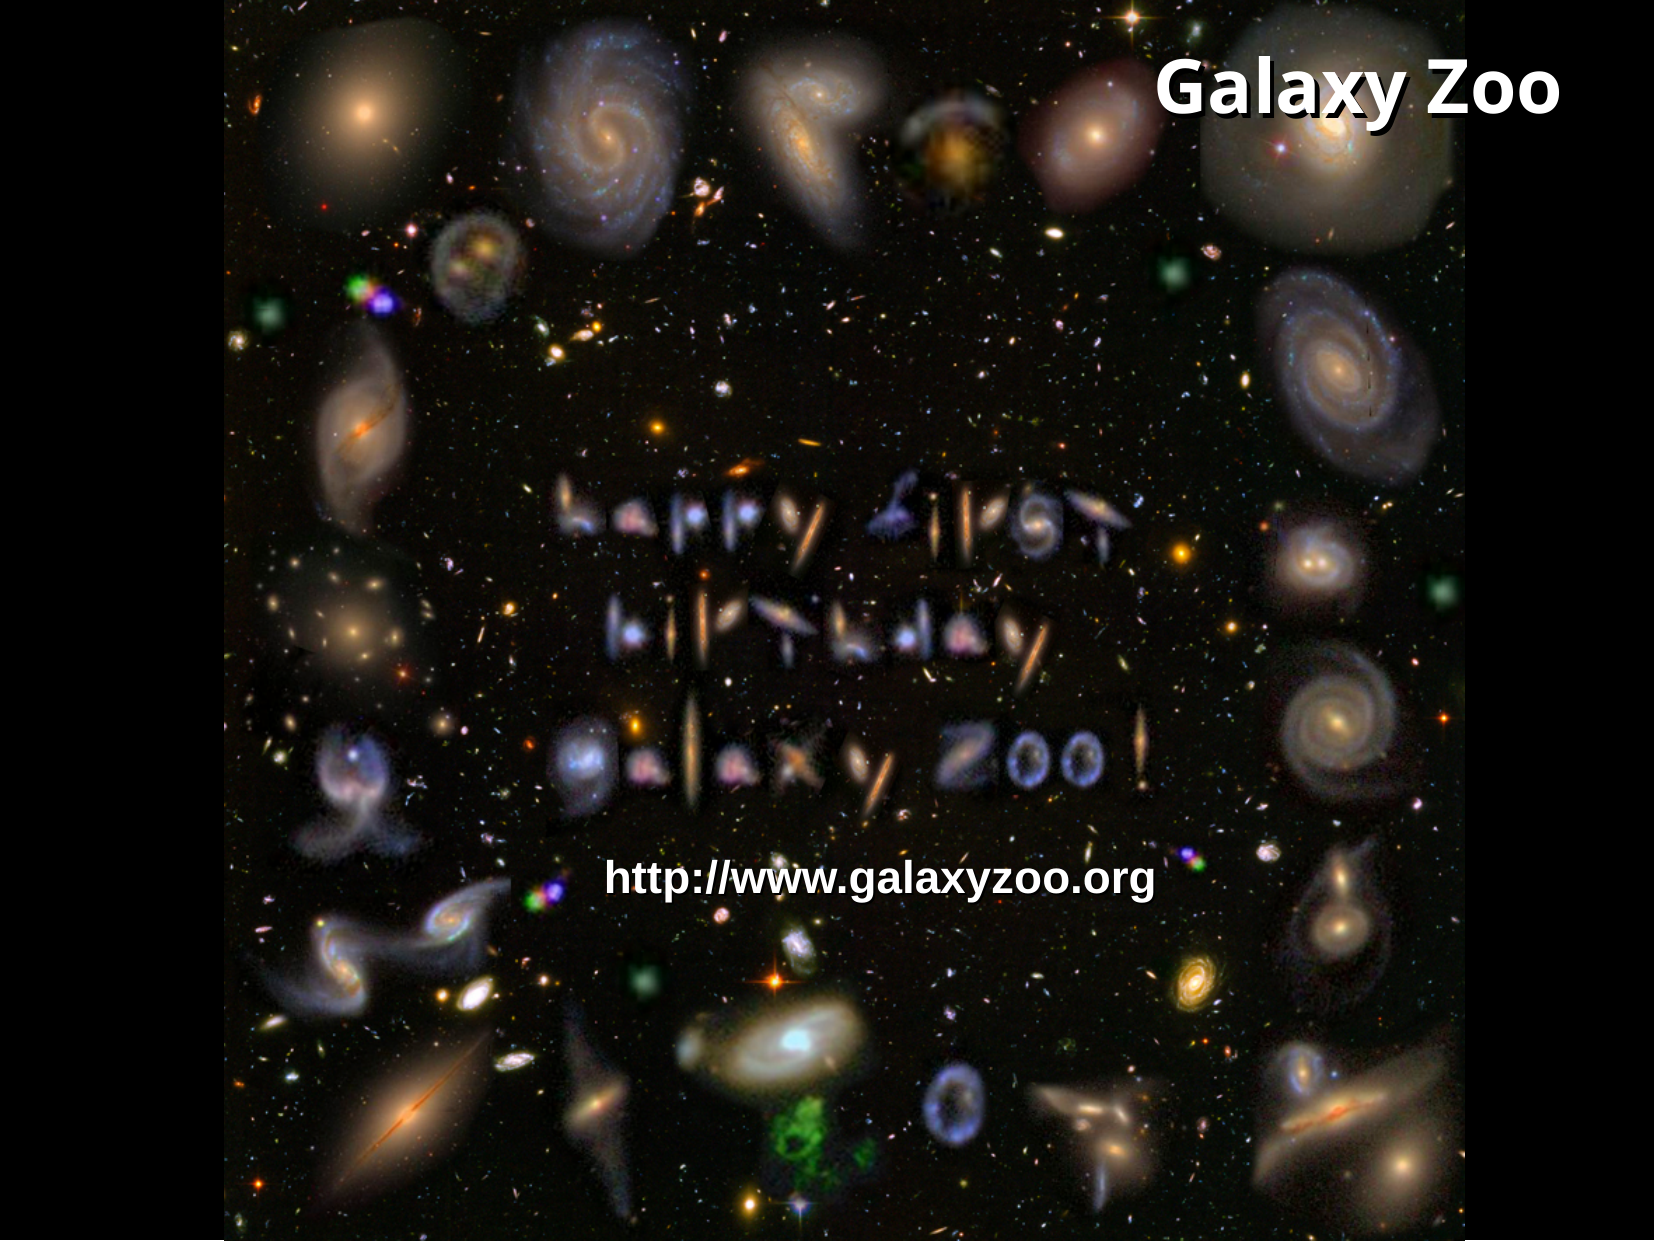

# Galaxy Zoo
http://www.galaxyzoo.org
Nov 03, 2016
H. Asorey - IPAC 2016 - 10/16
38